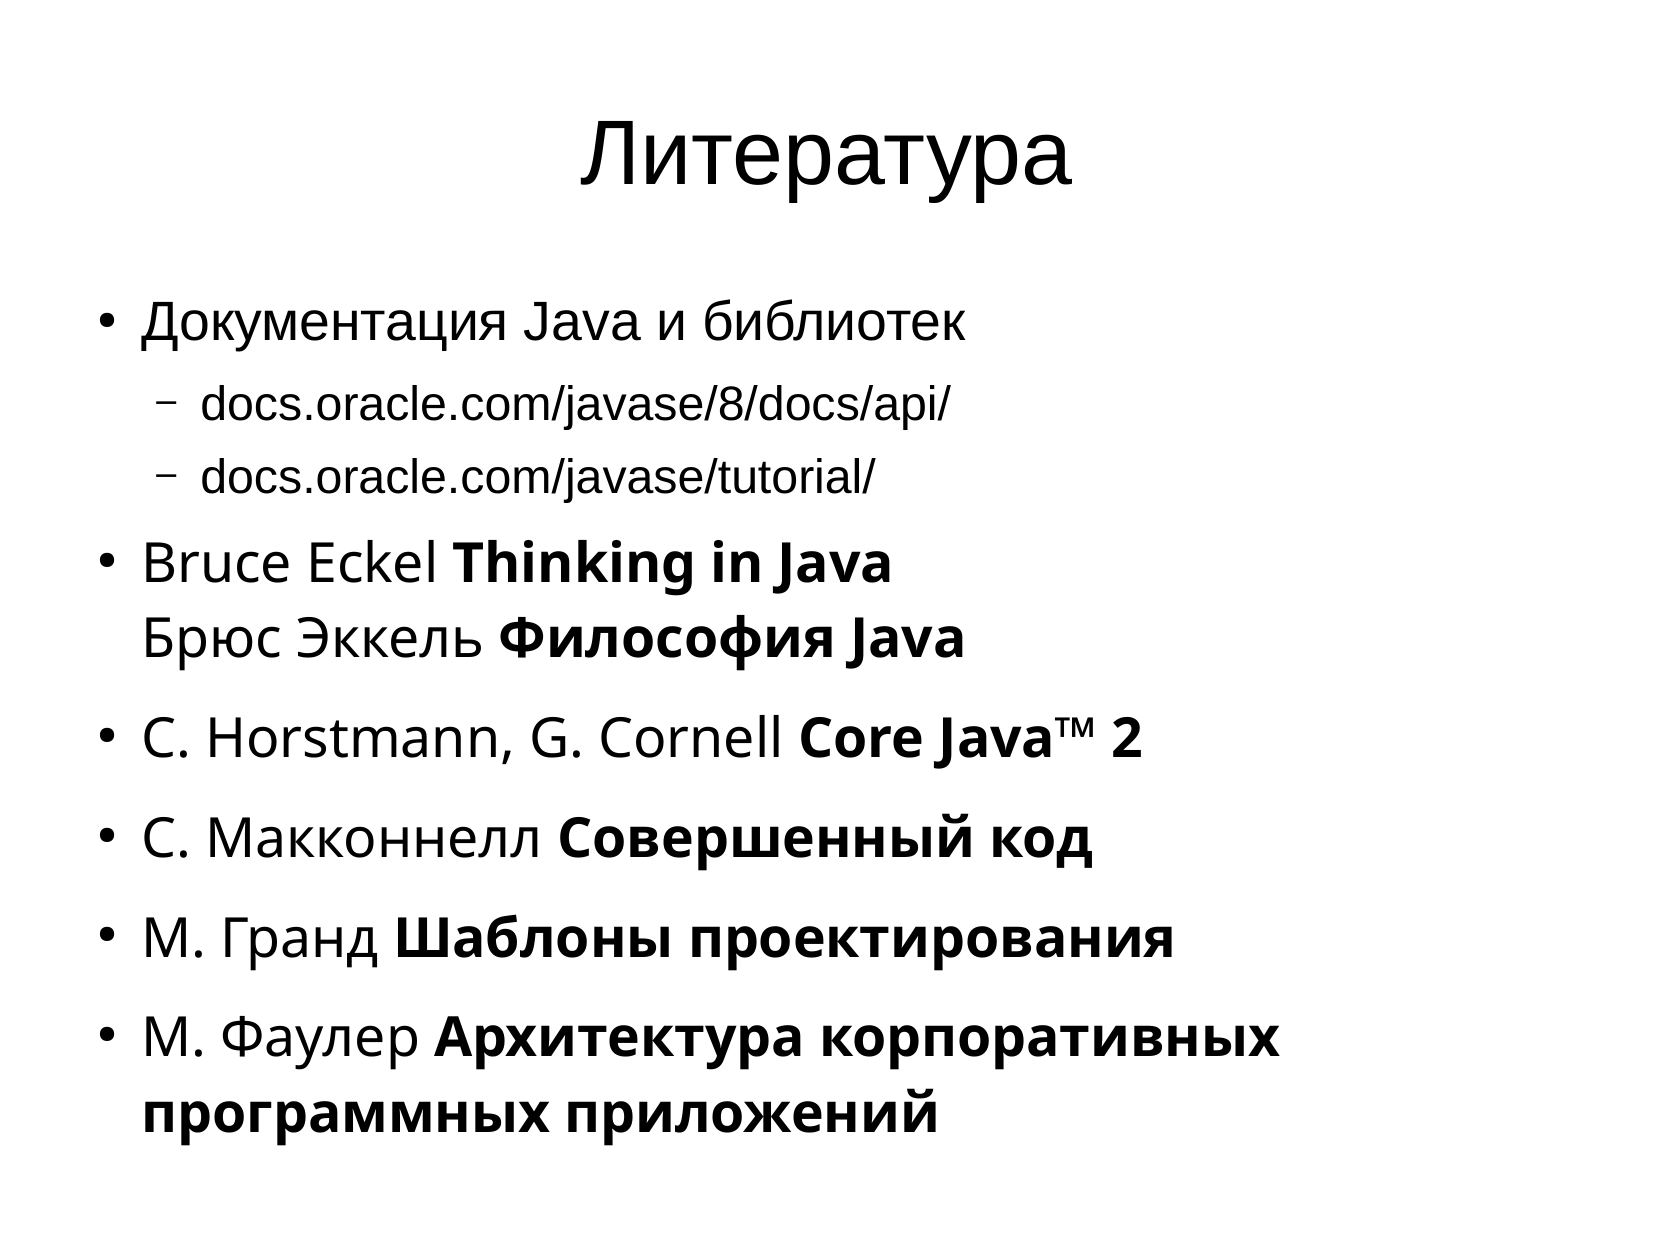

# Литература
Документация Java и библиотек
docs.oracle.com/javase/8/docs/api/
docs.oracle.com/javase/tutorial/
Bruce Eckel Thinking in Java
Брюс Эккель Философия Java
C. Horstmann, G. Cornell Core Java™ 2
С. Макконнелл Совершенный код
М. Гранд Шаблоны проектирования
М. Фаулер Архитектура корпоративных программных приложений